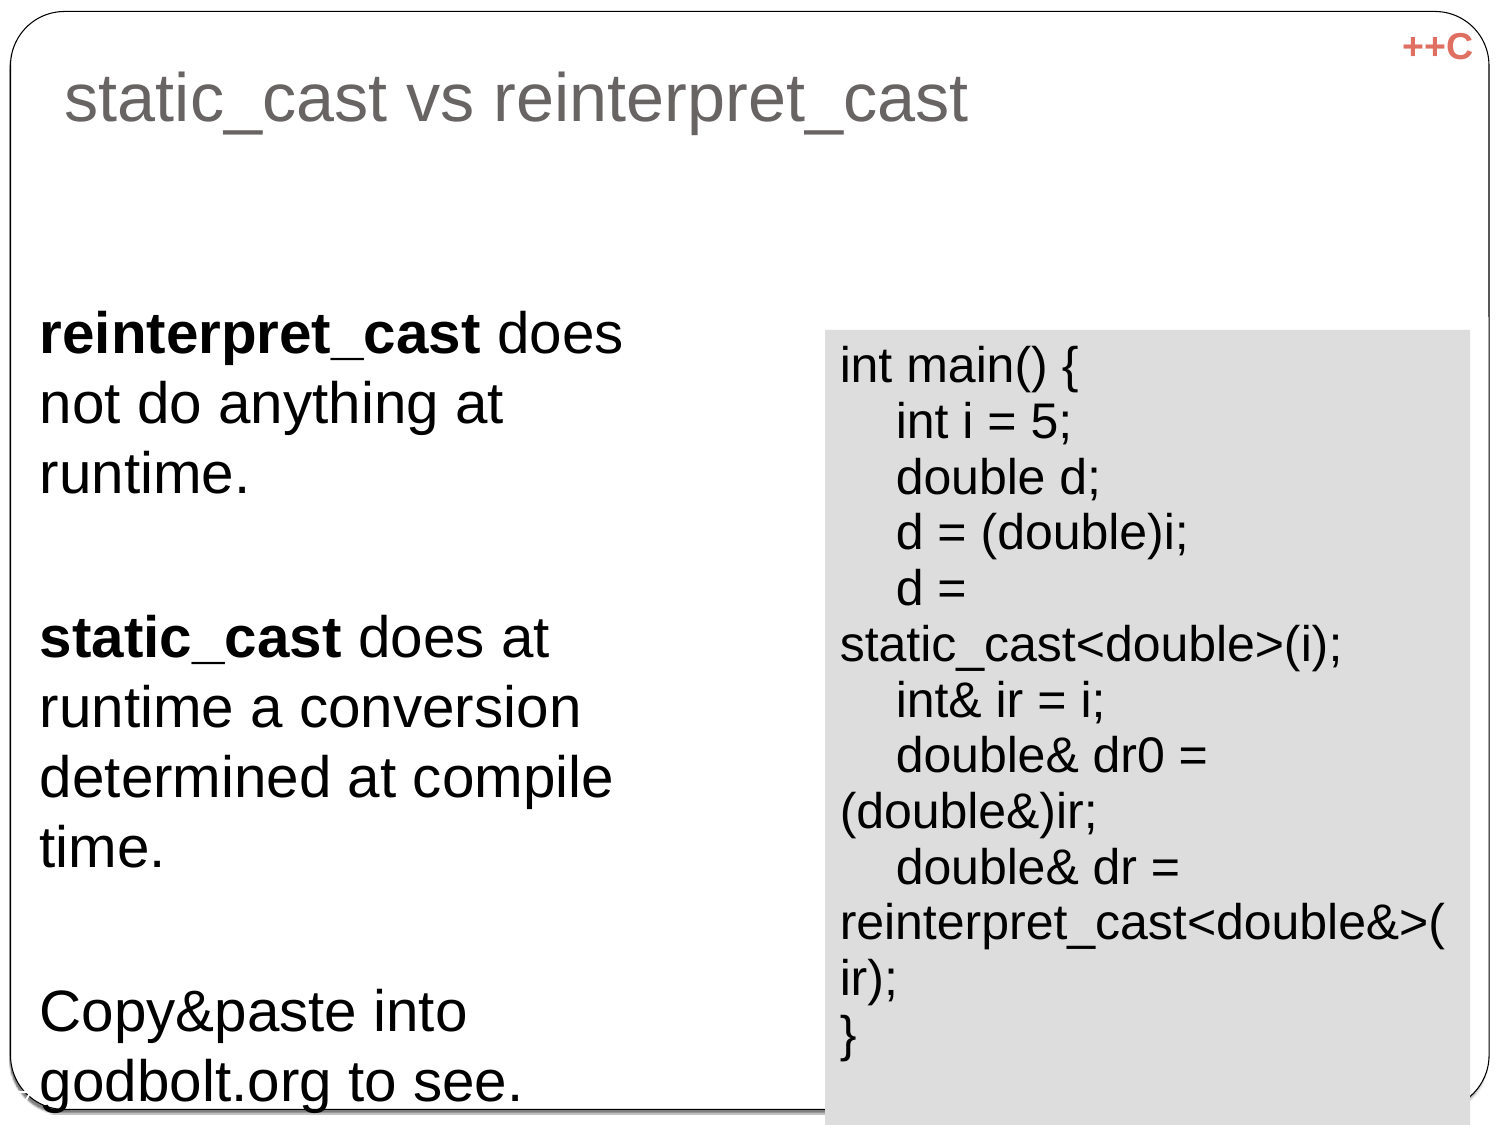

static_cast vs reinterpret_cast
# reinterpret_cast does not do anything at runtime.
static_cast does at runtime a conversion determined at compile time.
Copy&paste into godbolt.org to see.
int main() {
 int i = 5;
 double d;
 d = (double)i;
 d = static_cast<double>(i);
 int& ir = i;
 double& dr0 = (double&)ir;
 double& dr = reinterpret_cast<double&>(ir);
}